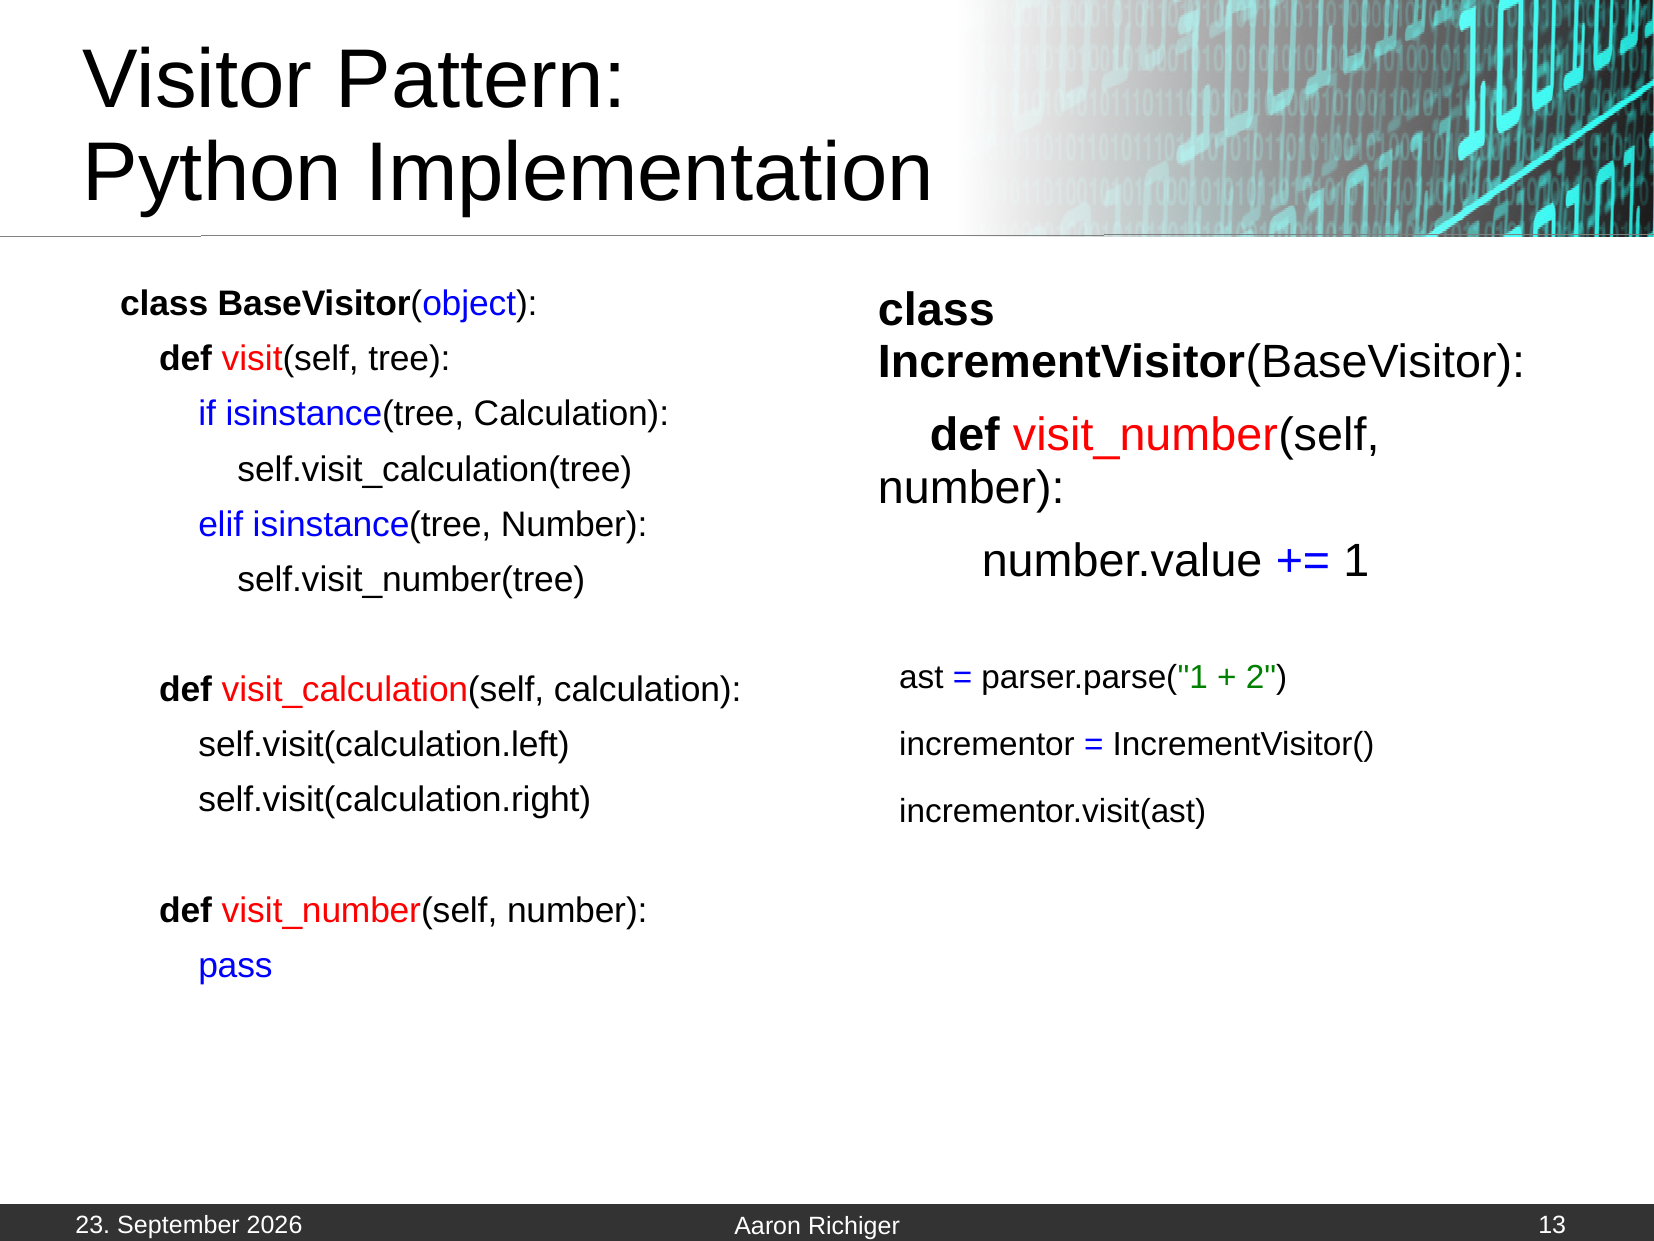

# Visitor Pattern: Python Implementation
class BaseVisitor(object):
 def visit(self, tree):
 if isinstance(tree, Calculation):
 self.visit_calculation(tree)
 elif isinstance(tree, Number):
 self.visit_number(tree)
 def visit_calculation(self, calculation):
 self.visit(calculation.left)
 self.visit(calculation.right)
 def visit_number(self, number):
 pass
class IncrementVisitor(BaseVisitor):
 def visit_number(self, number):
 number.value += 1
ast = parser.parse("1 + 2")
incrementor = IncrementVisitor()
incrementor.visit(ast)
13
Aaron Richiger